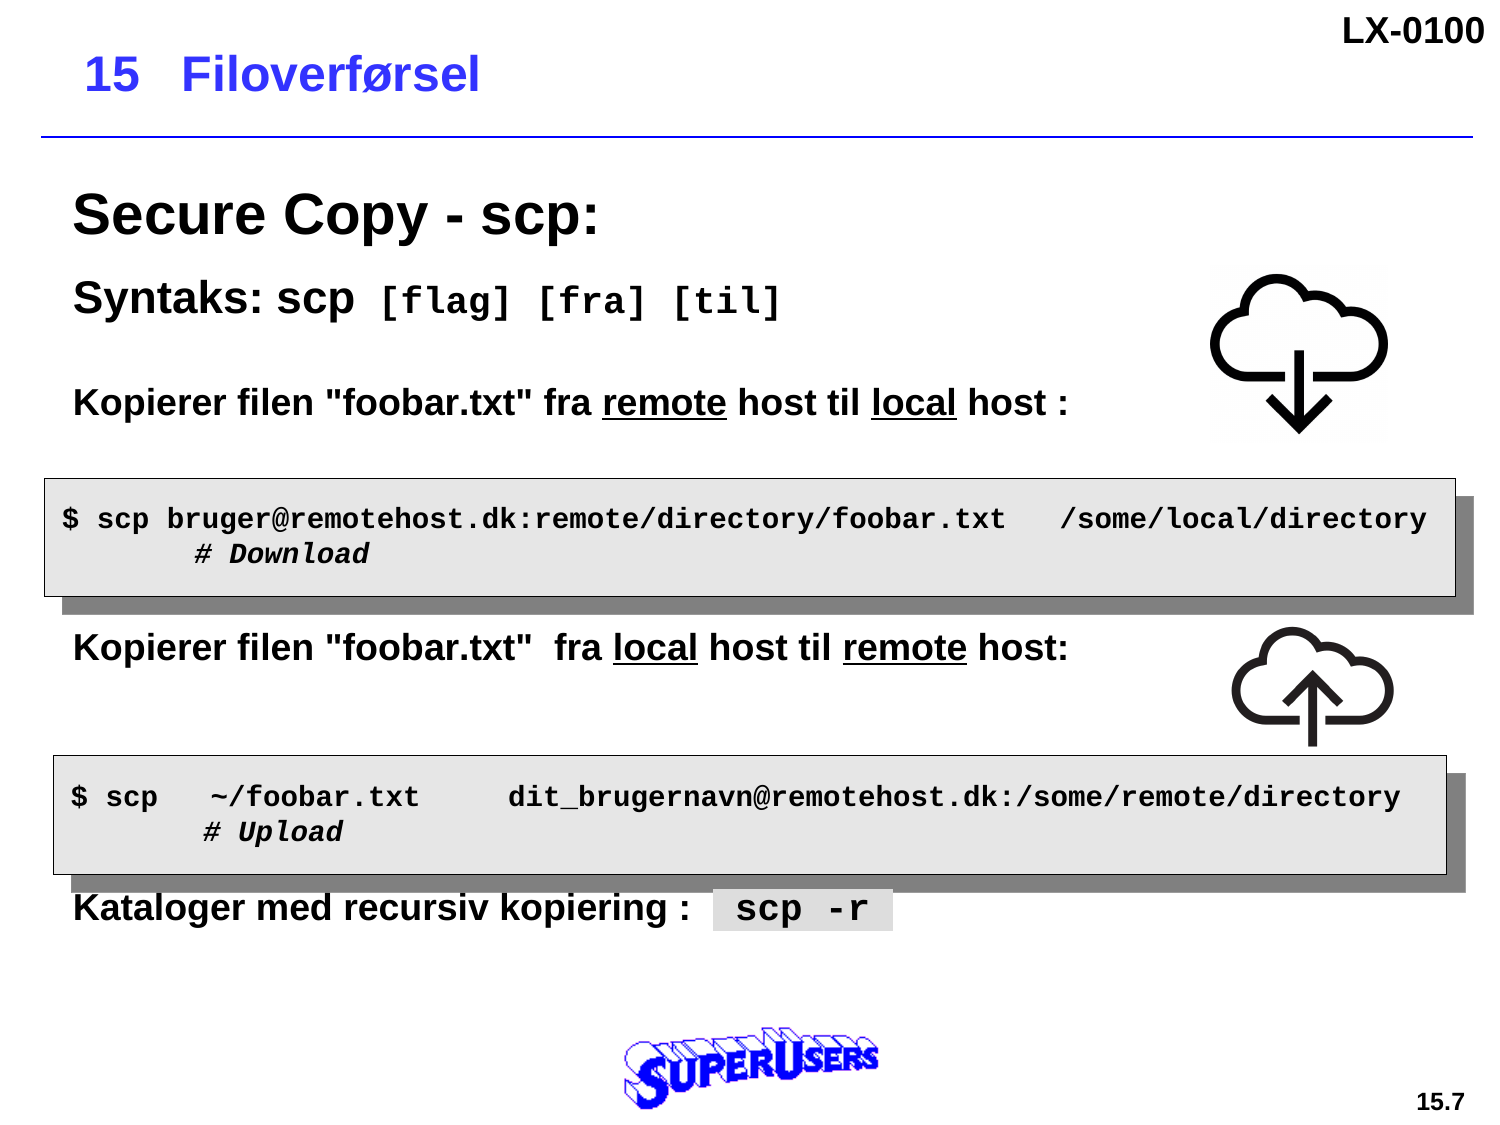

# 15 Filoverførsel
Secure Copy - scp:
Syntaks: scp [flag] [fra] [til]
Kopierer filen "foobar.txt" fra remote host til local host :
Kopierer filen "foobar.txt" fra local host til remote host:
Kataloger med recursiv kopiering : scp -r
 $ scp bruger@remotehost.dk:remote/directory/foobar.txt /some/local/directory
	# Download
 $ scp ~/foobar.txt dit_brugernavn@remotehost.dk:/some/remote/directory
	# Upload